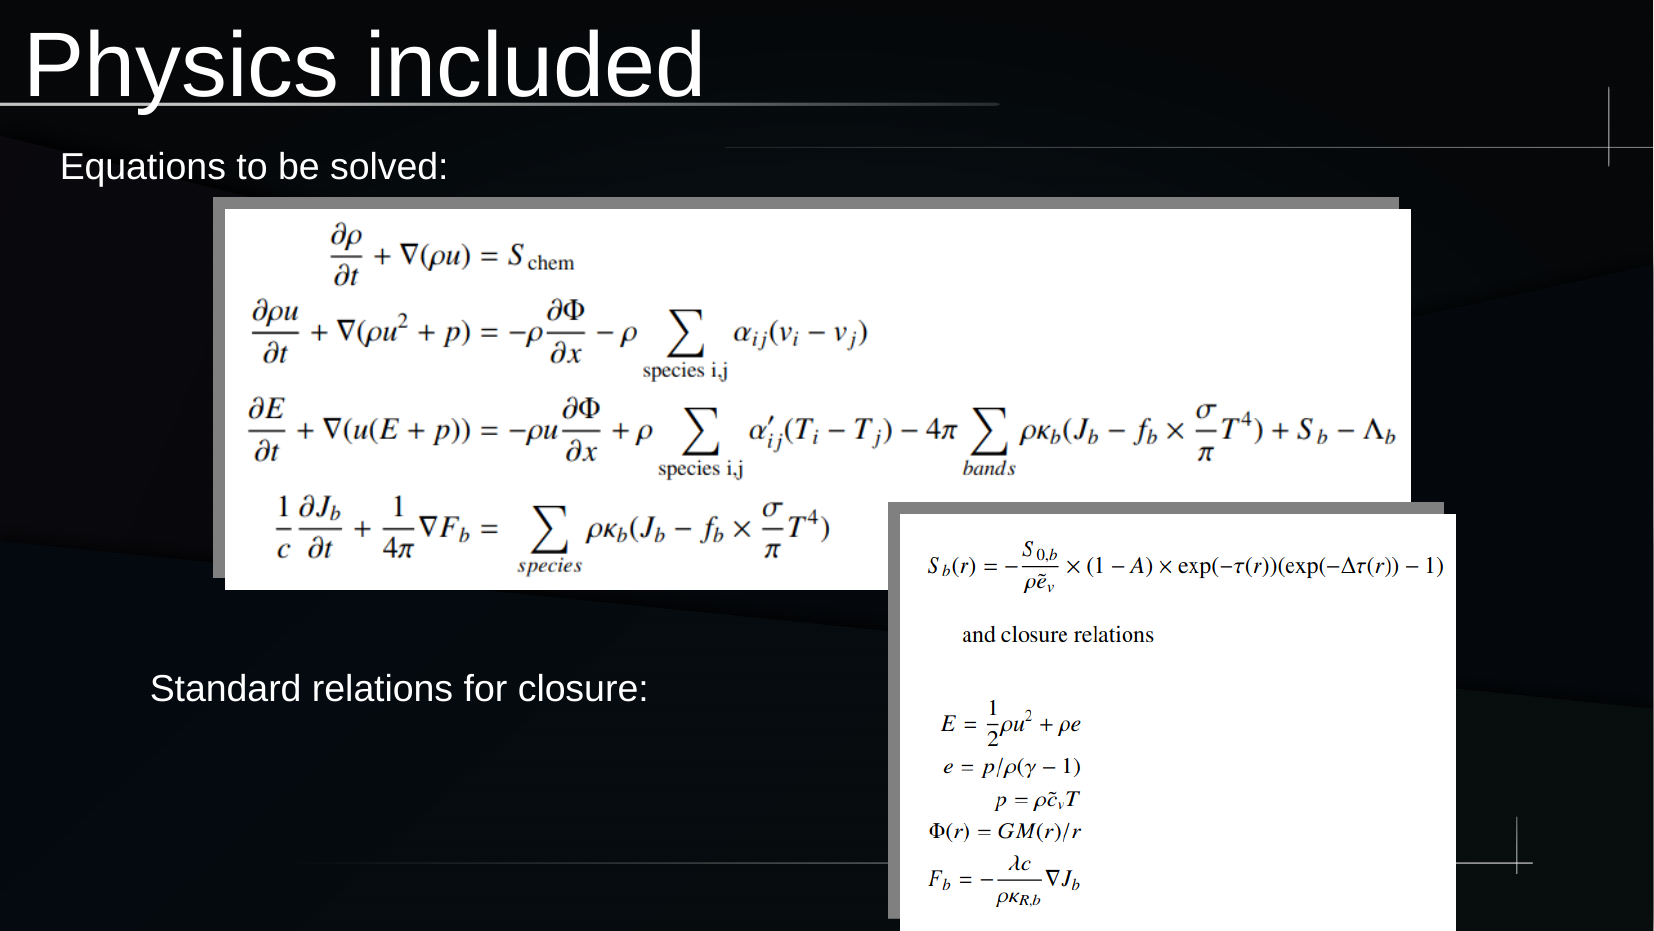

# Physics included
Equations to be solved:
Standard relations for closure: